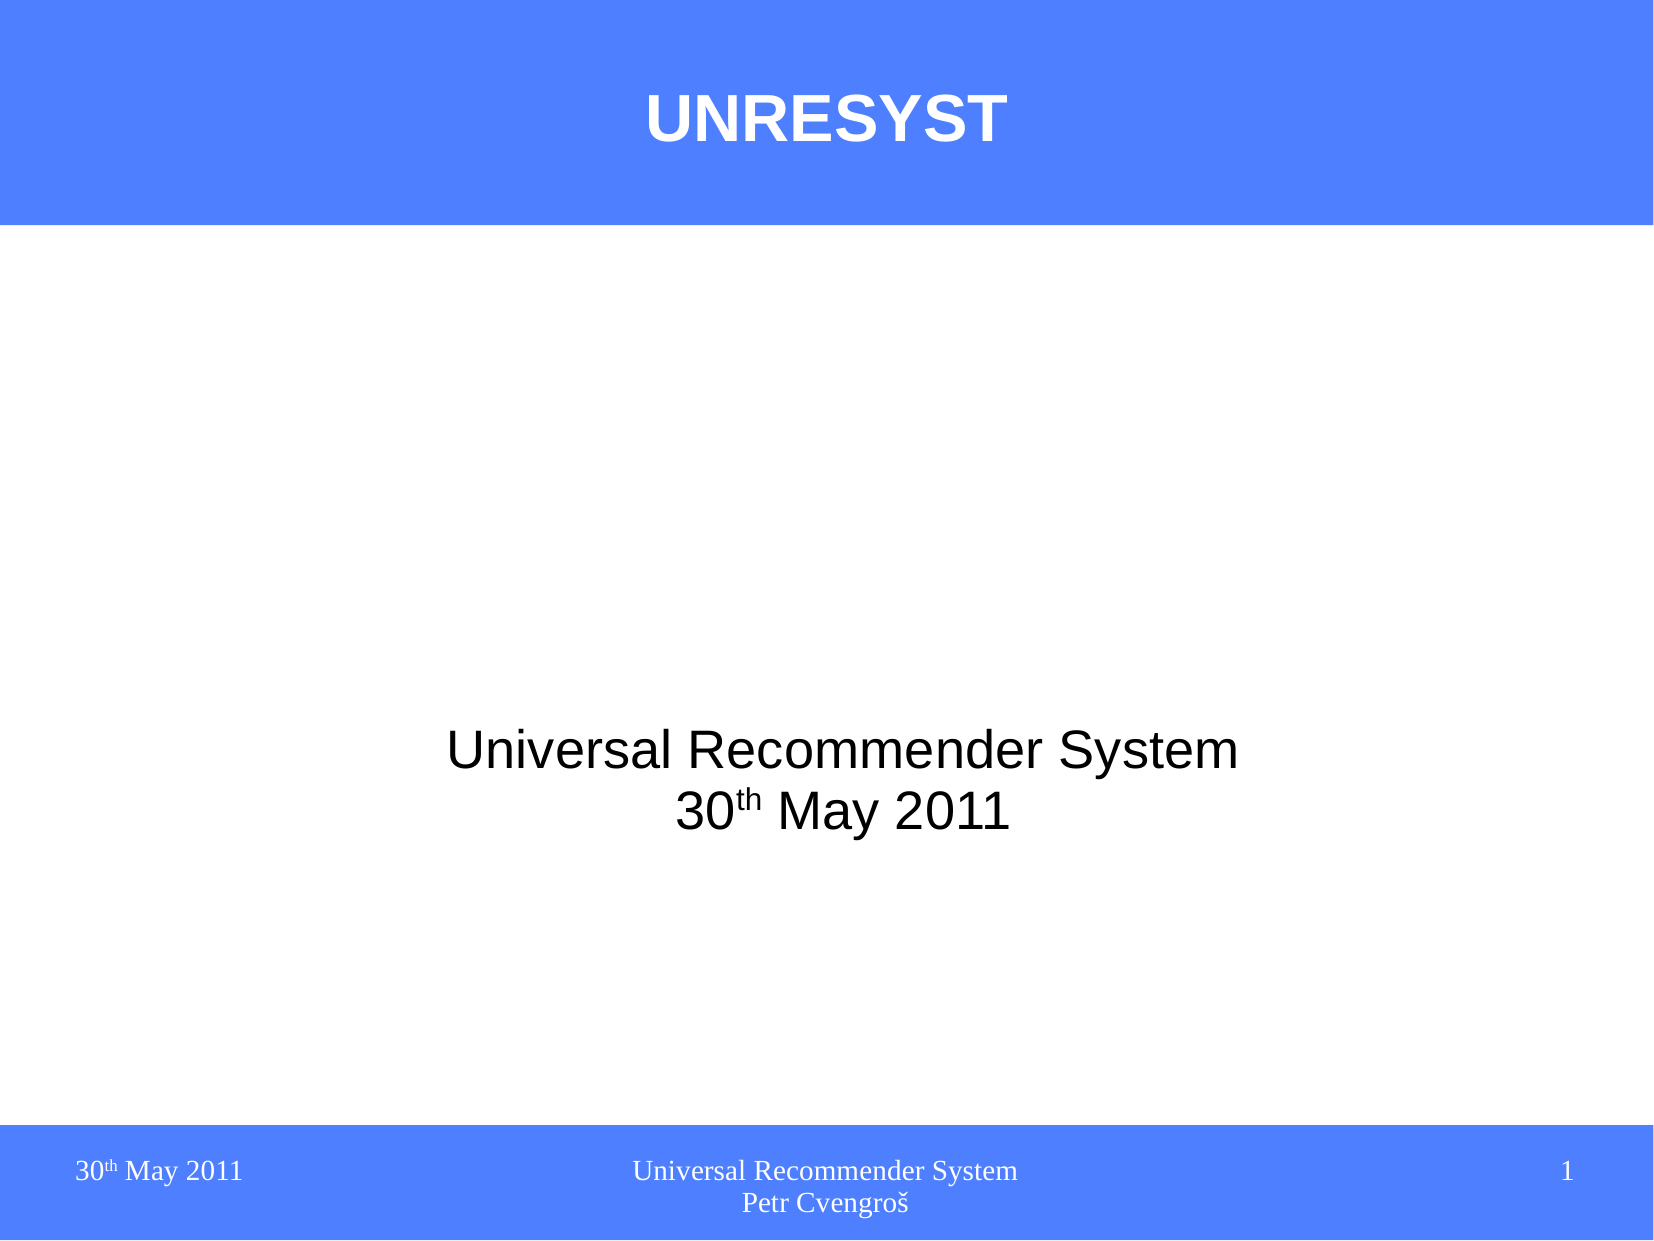

UNRESYST
# Universal Recommender System UNRESYST
Universal Recommender System
30th May 2011
1